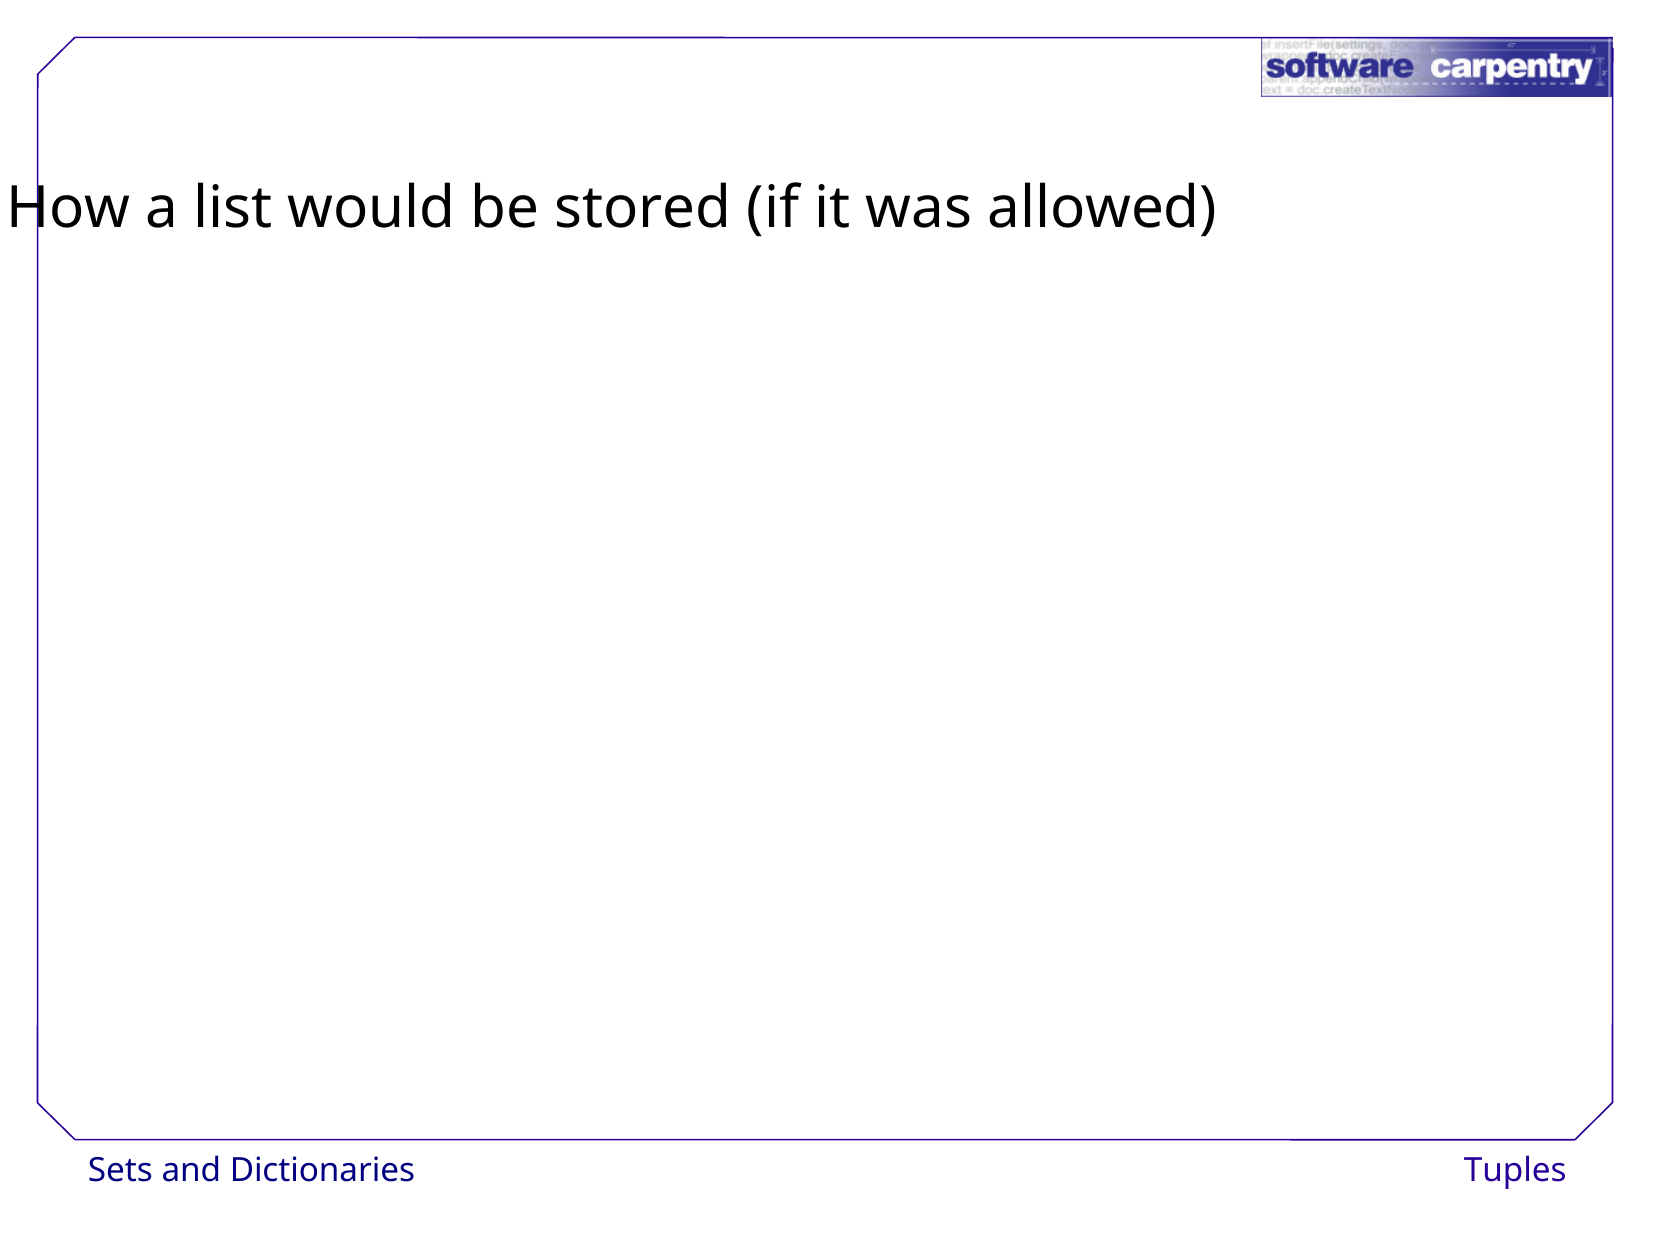

How a list would be stored (if it was allowed)